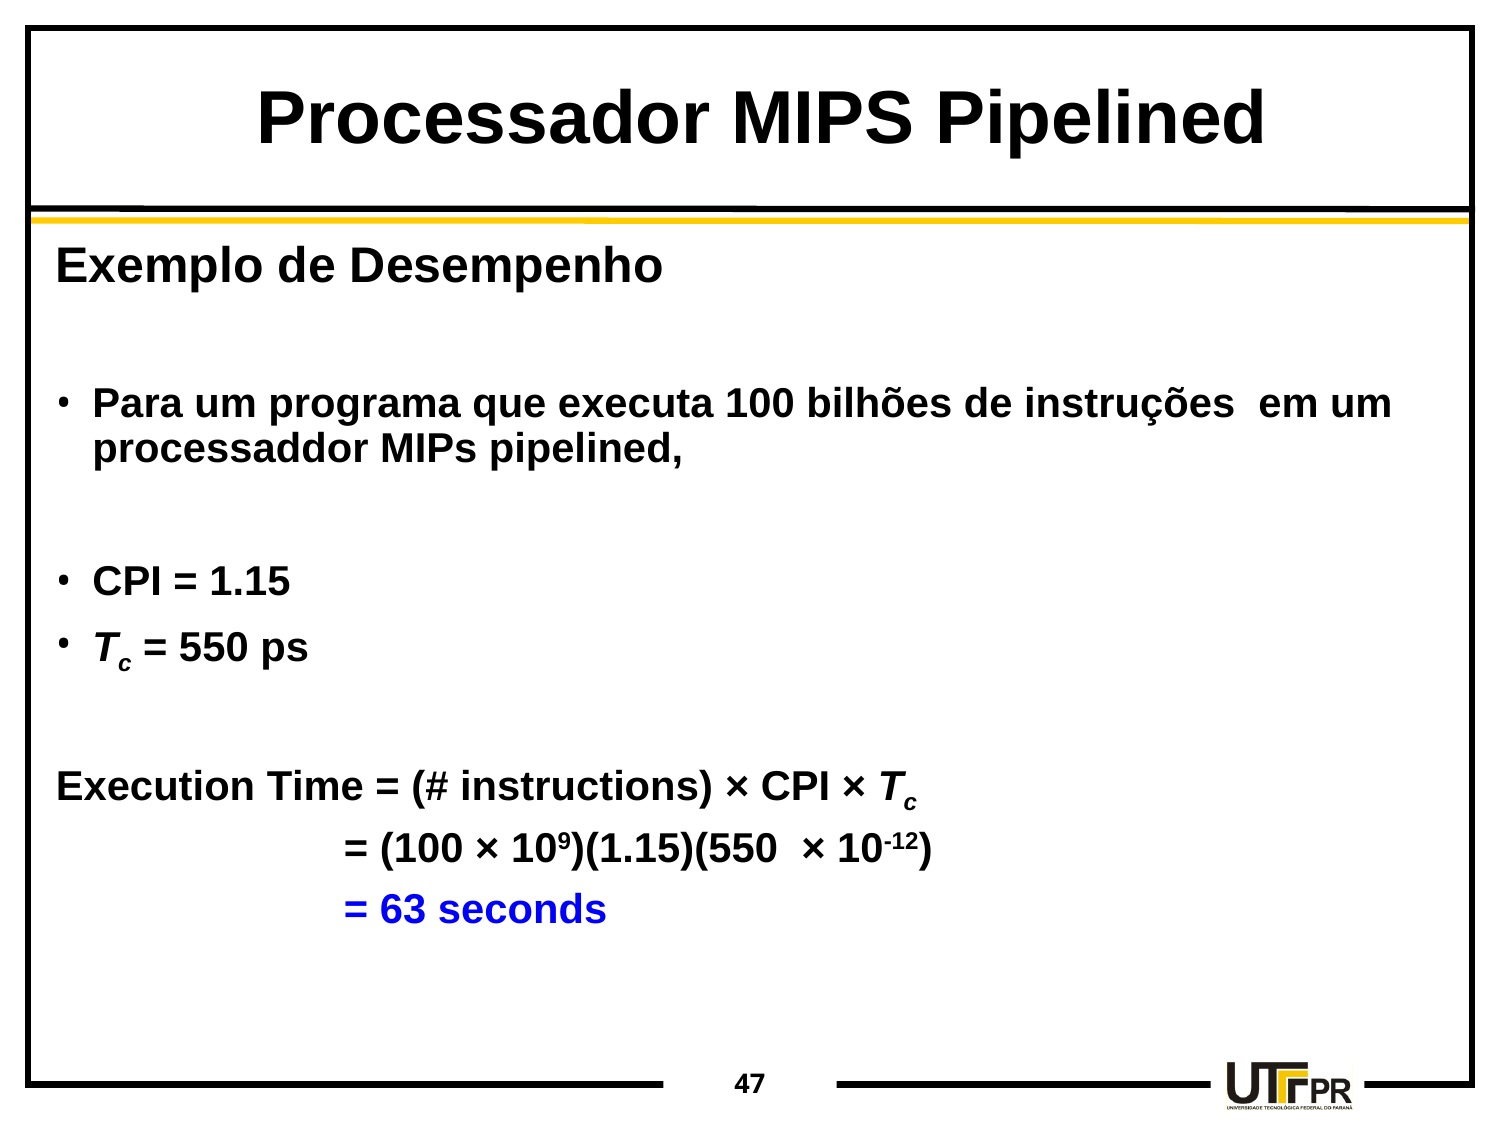

Processador MIPS Pipelined
# Exemplo de Desempenho
Para um programa que executa 100 bilhões de instruções em um processaddor MIPs pipelined,
CPI = 1.15
Tc = 550 ps
Execution Time = (# instructions) × CPI × Tc
		 = (100 × 109)(1.15)(550 × 10-12)
		 = 63 seconds